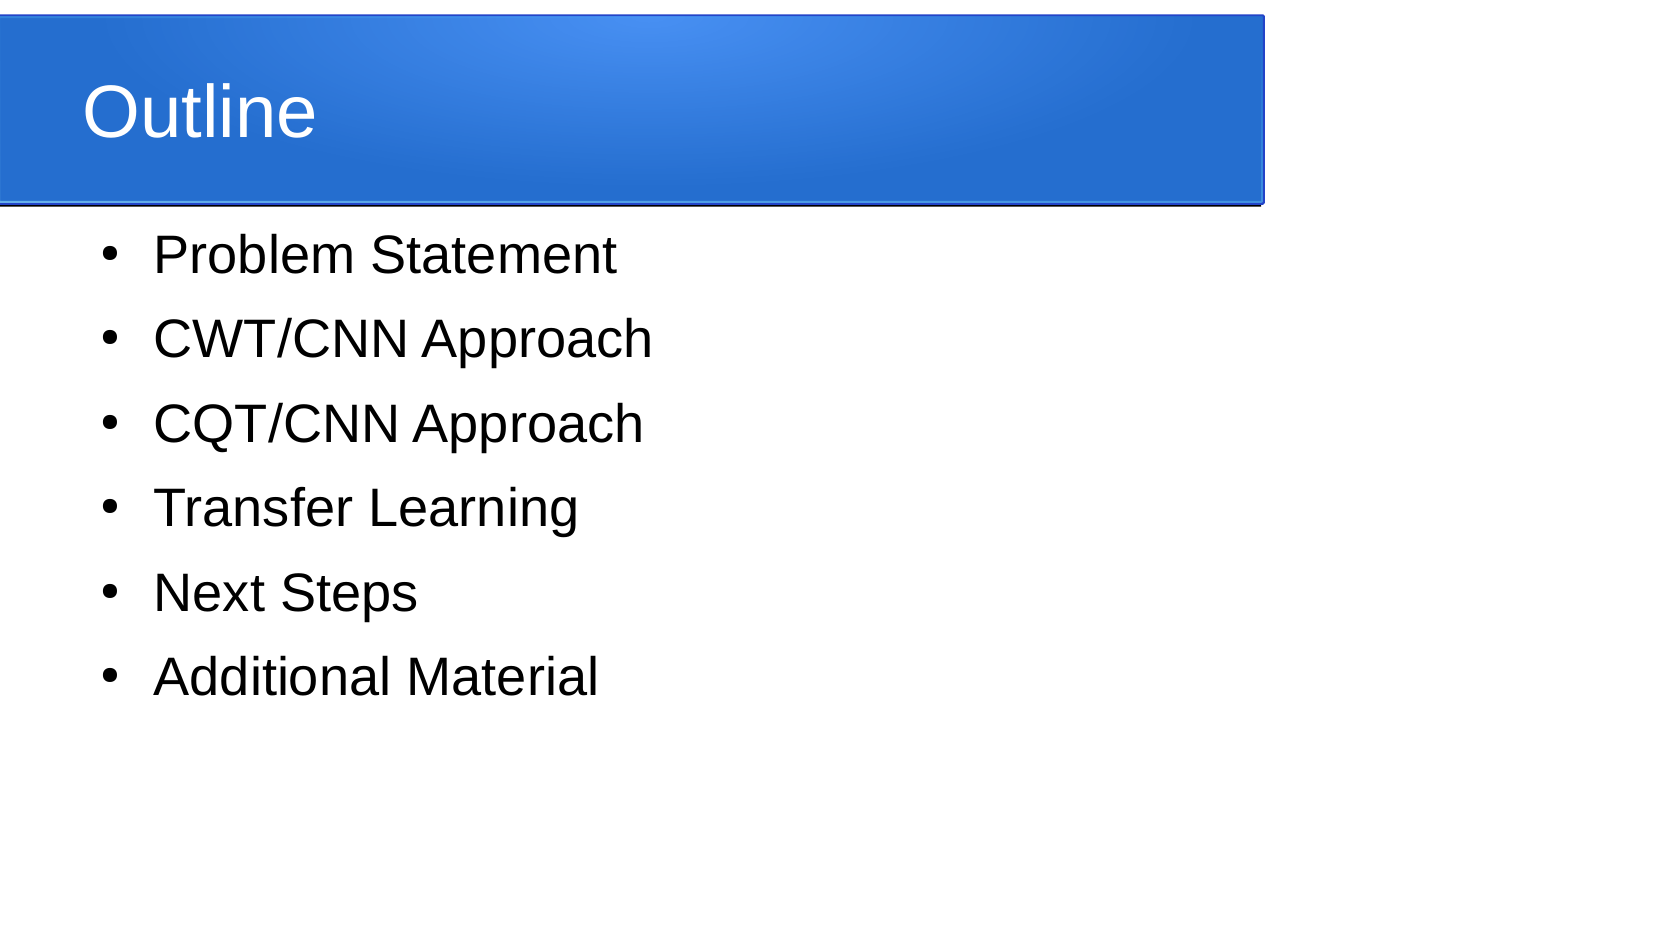

# Outline
Problem Statement
CWT/CNN Approach
CQT/CNN Approach
Transfer Learning
Next Steps
Additional Material